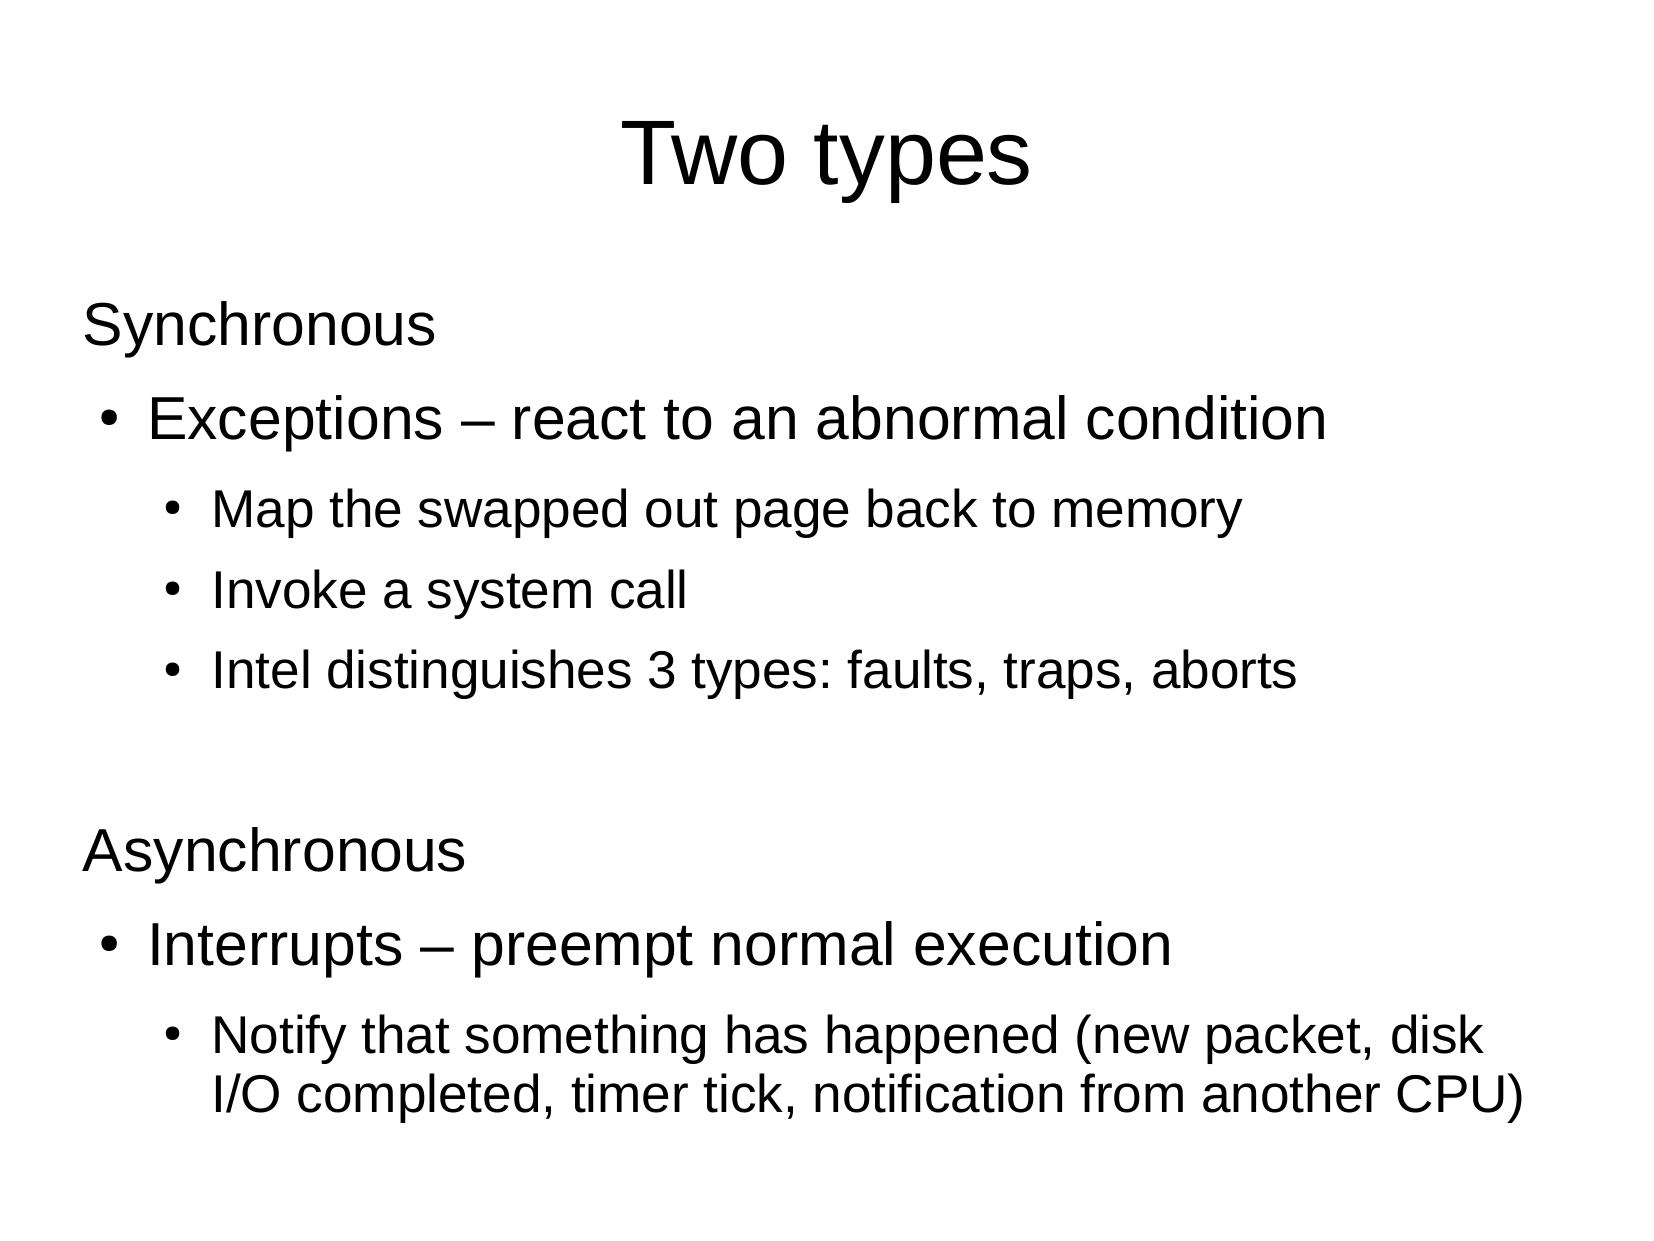

# Two types
Synchronous
Exceptions – react to an abnormal condition
Map the swapped out page back to memory
Invoke a system call
Intel distinguishes 3 types: faults, traps, aborts
Asynchronous
Interrupts – preempt normal execution
Notify that something has happened (new packet, disk I/O completed, timer tick, notification from another CPU)